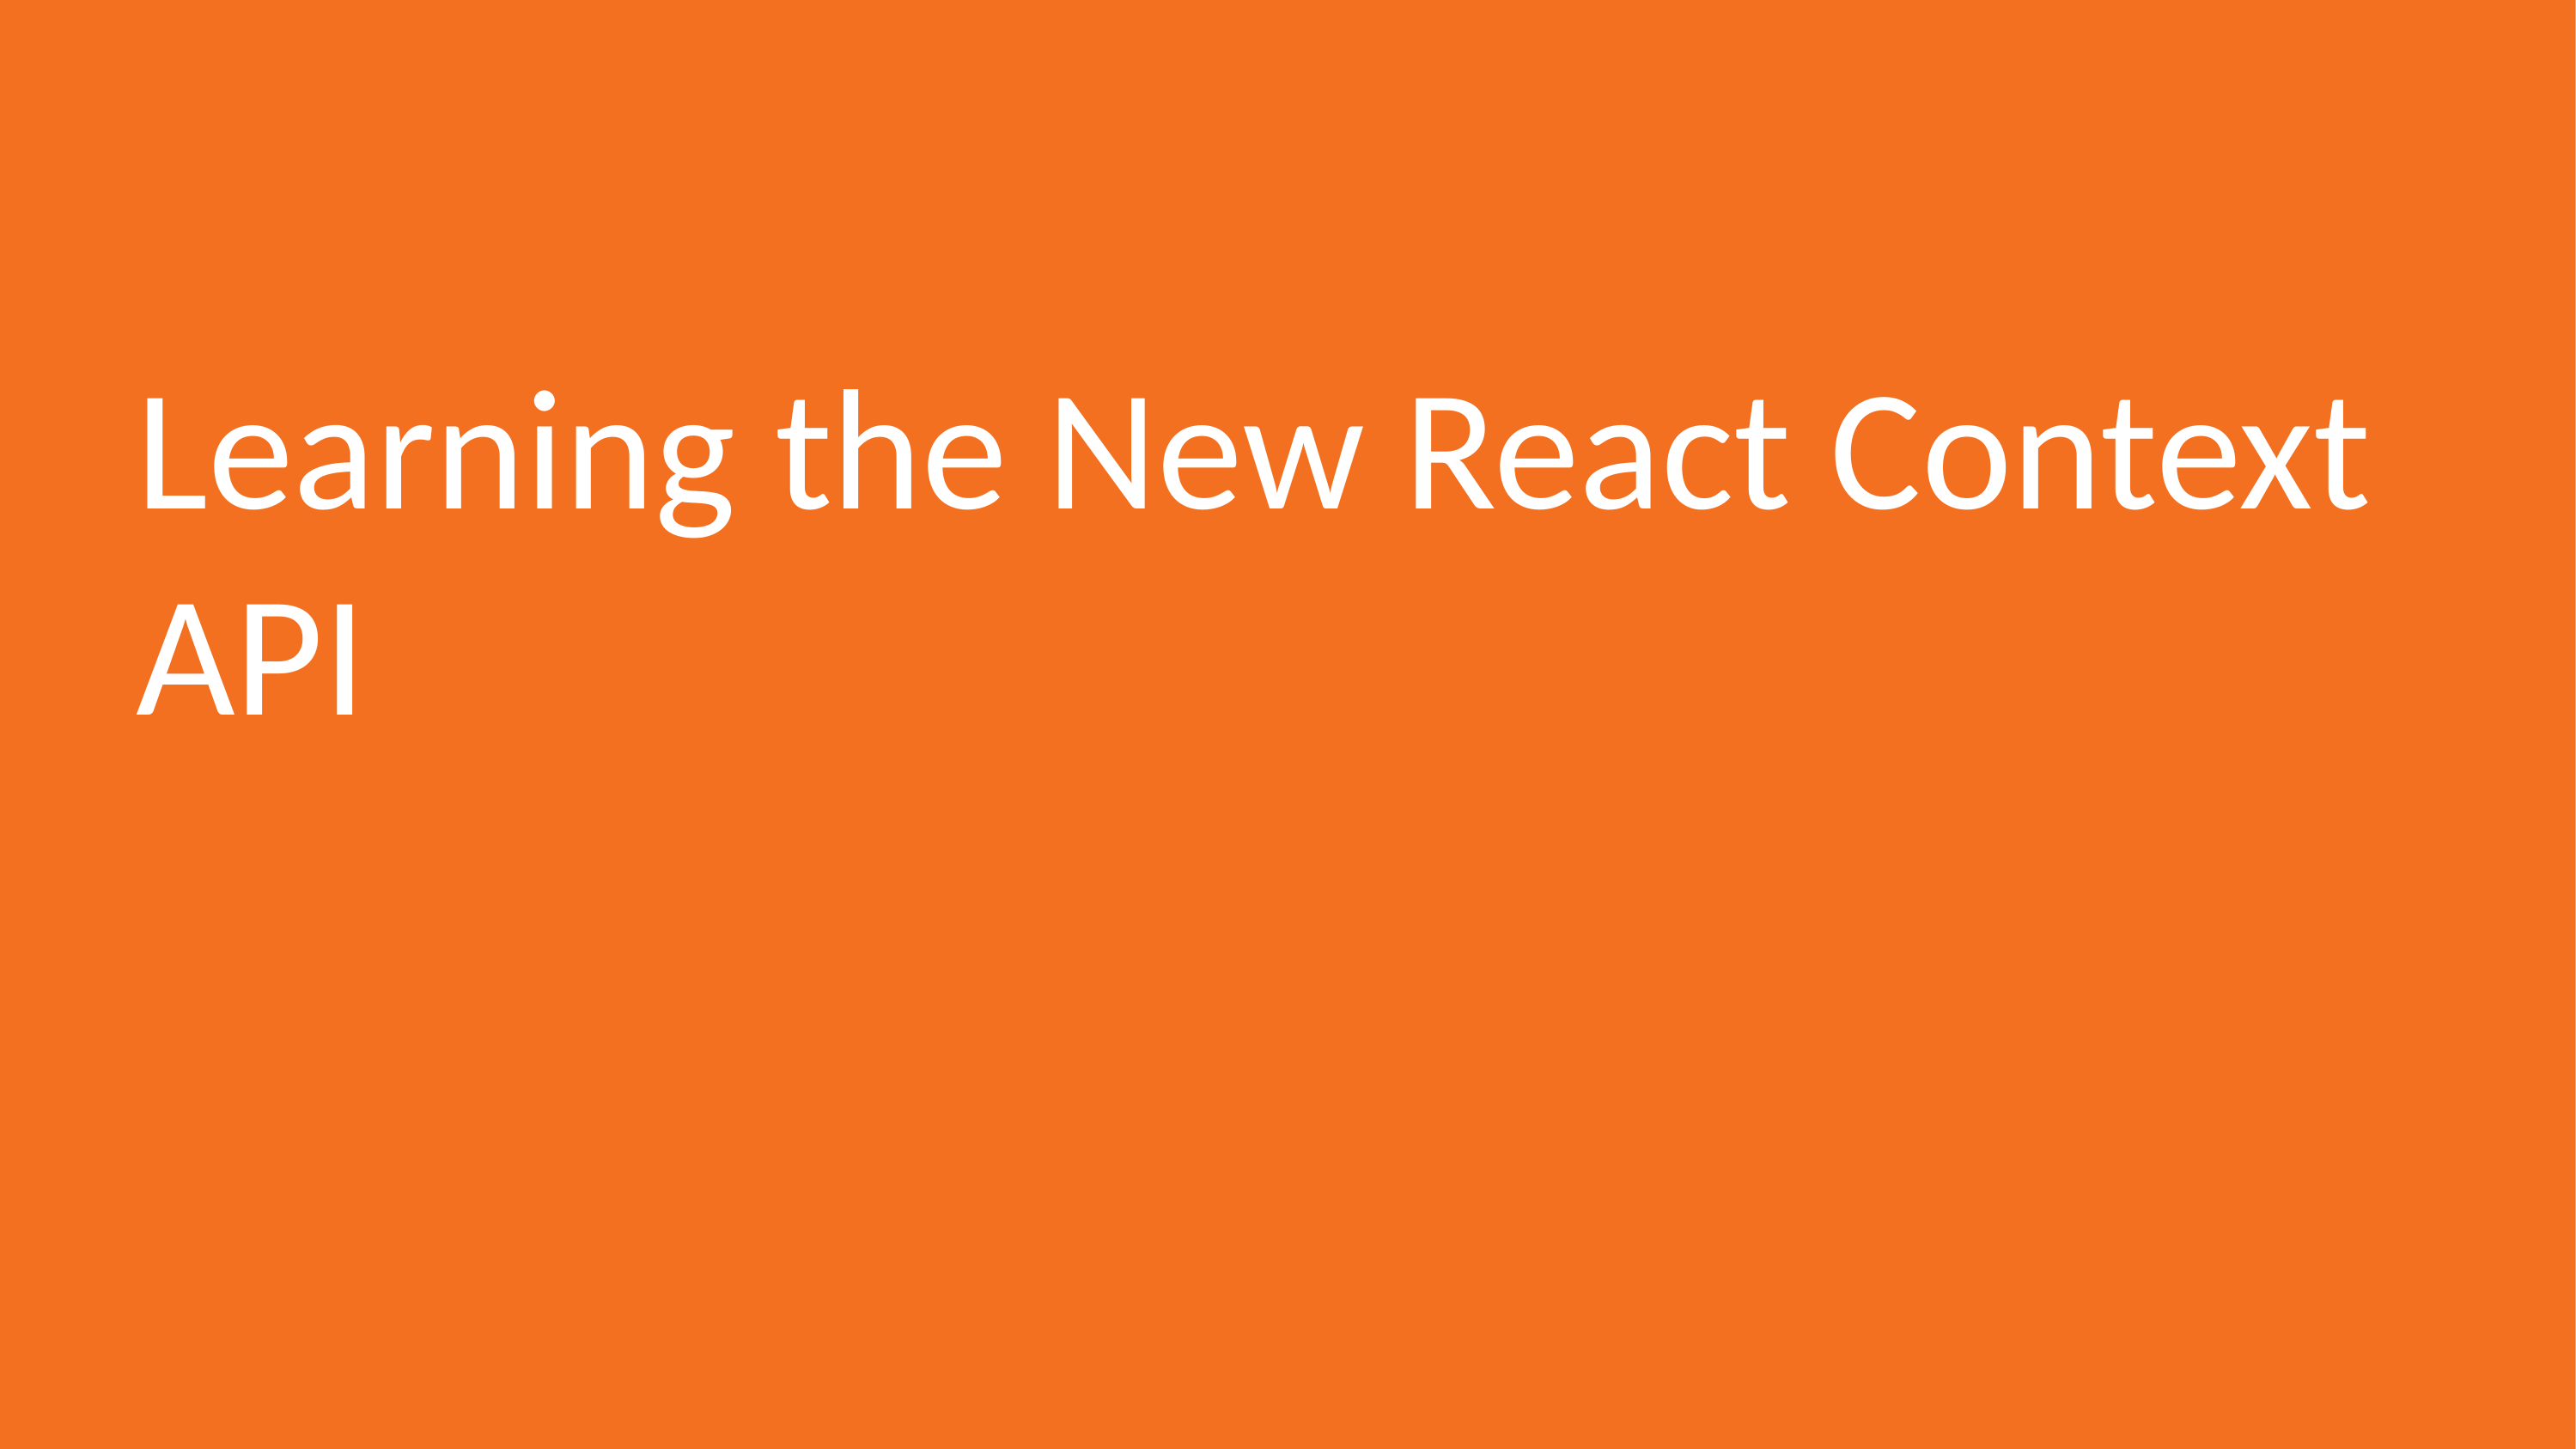

# Learning the New React Context API